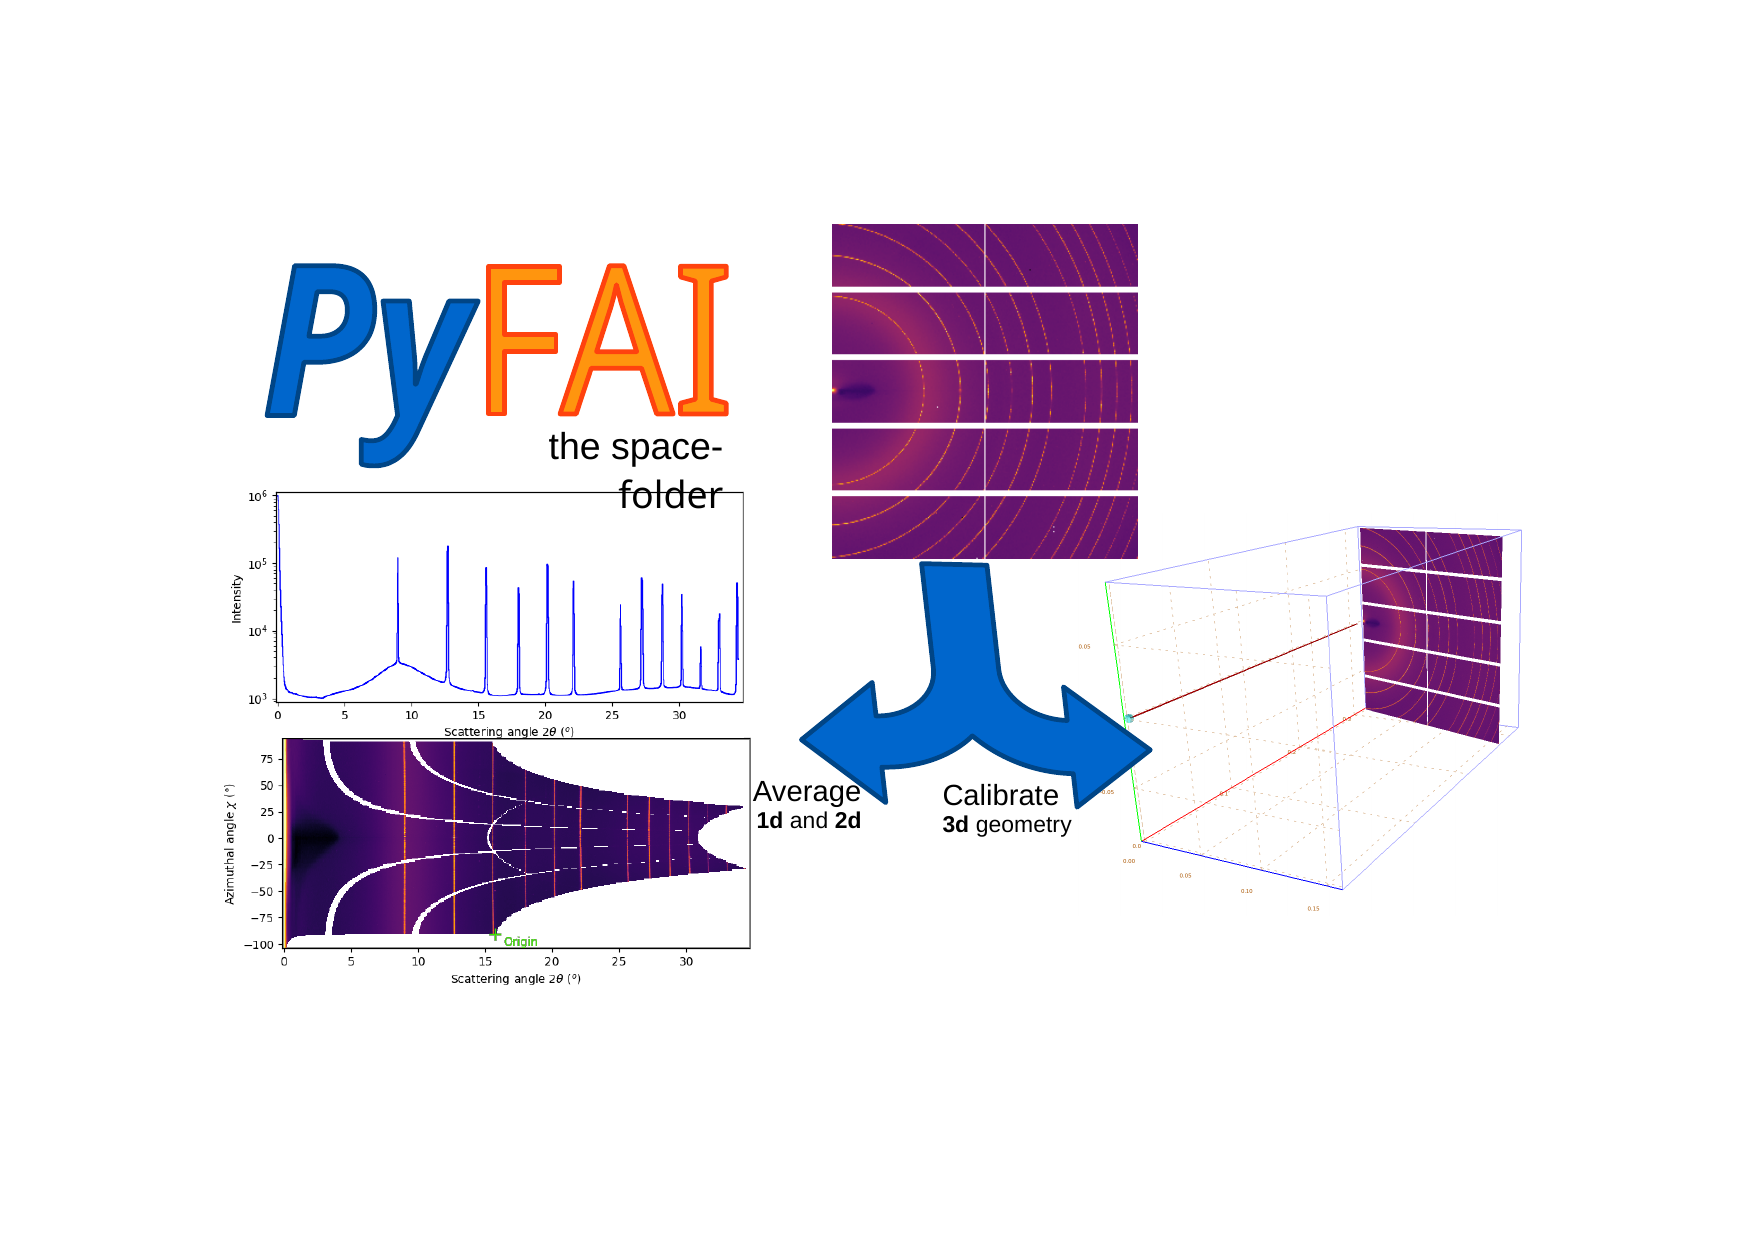

Py
FAI
 the space-folder
Average
1d and 2d
Calibrate
3d geometry